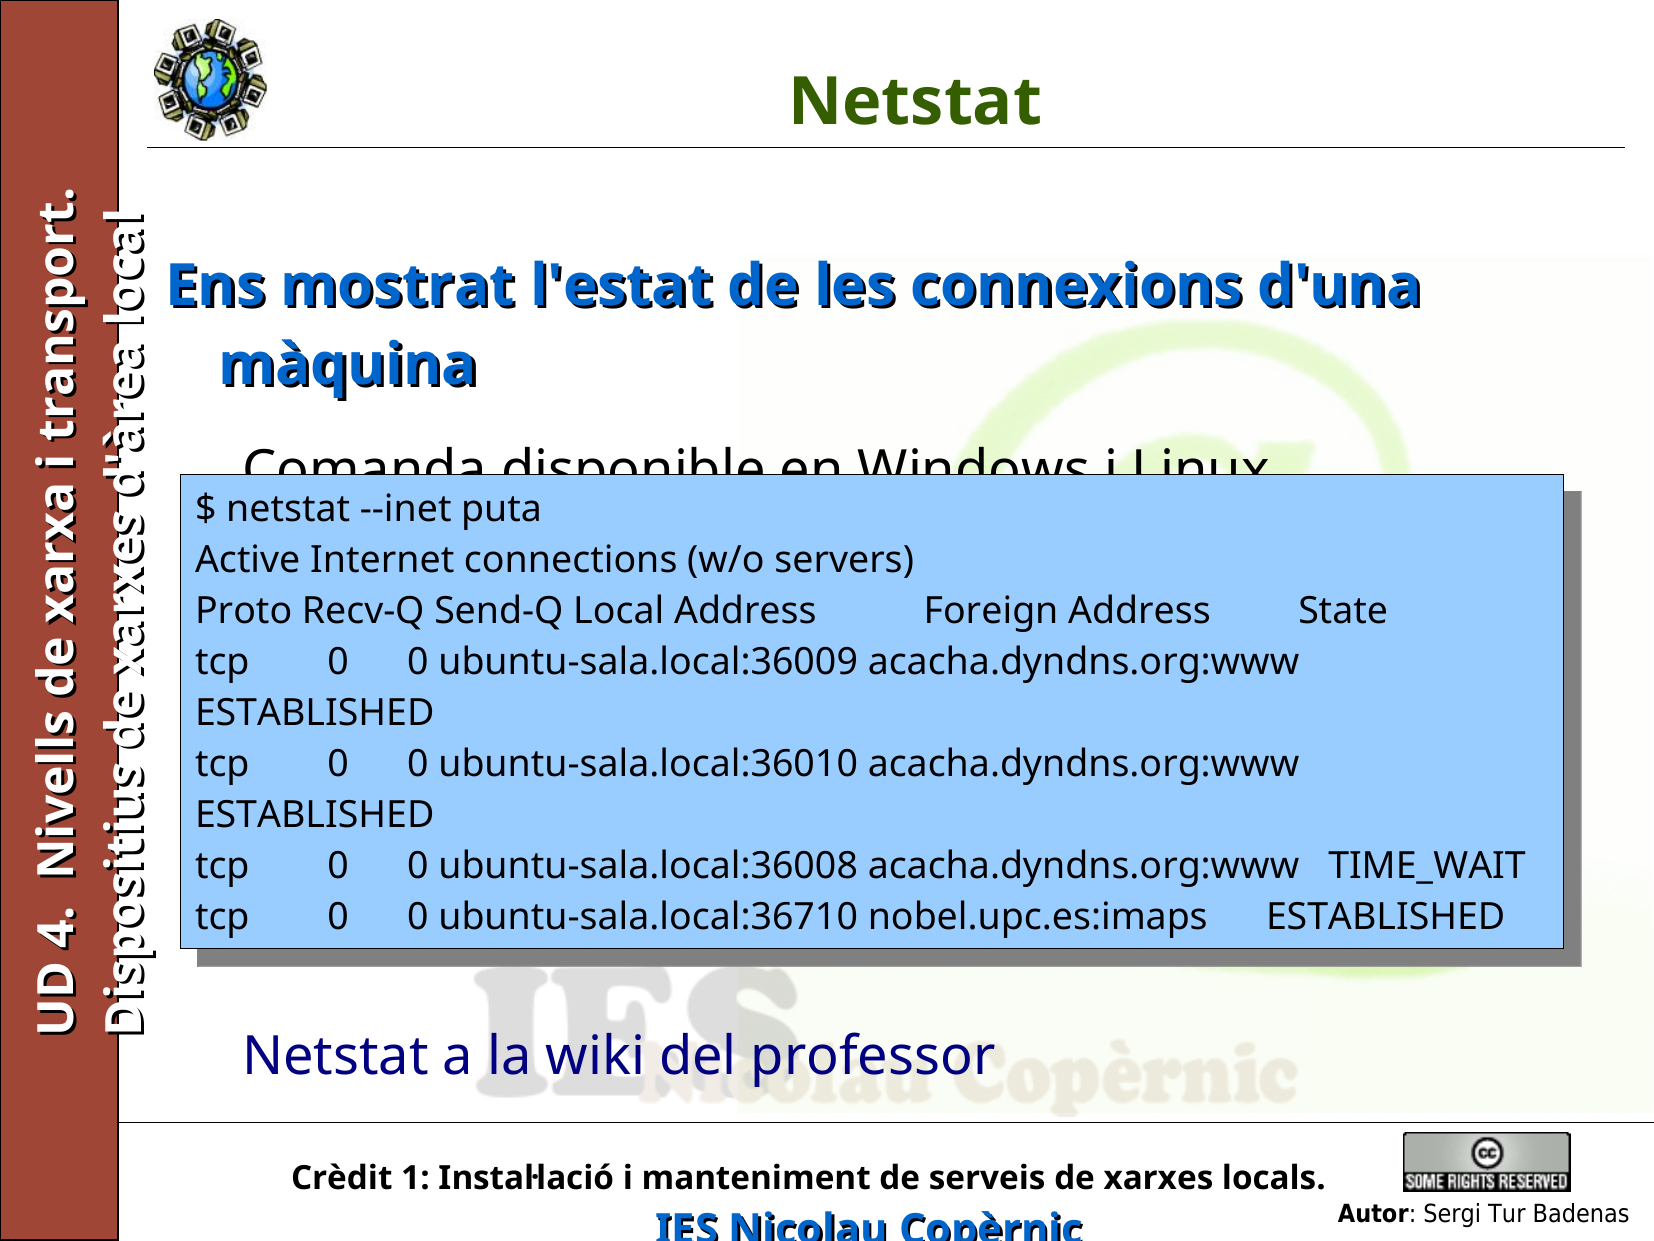

# Netstat
Ens mostrat l'estat de les connexions d'una màquina
Comanda disponible en Windows i Linux
Netstat a la wiki del professor
$ netstat --inet puta
Active Internet connections (w/o servers)
Proto Recv-Q Send-Q Local Address Foreign Address State
tcp 0 0 ubuntu-sala.local:36009 acacha.dyndns.org:www ESTABLISHED
tcp 0 0 ubuntu-sala.local:36010 acacha.dyndns.org:www ESTABLISHED
tcp 0 0 ubuntu-sala.local:36008 acacha.dyndns.org:www TIME_WAIT
tcp 0 0 ubuntu-sala.local:36710 nobel.upc.es:imaps ESTABLISHED